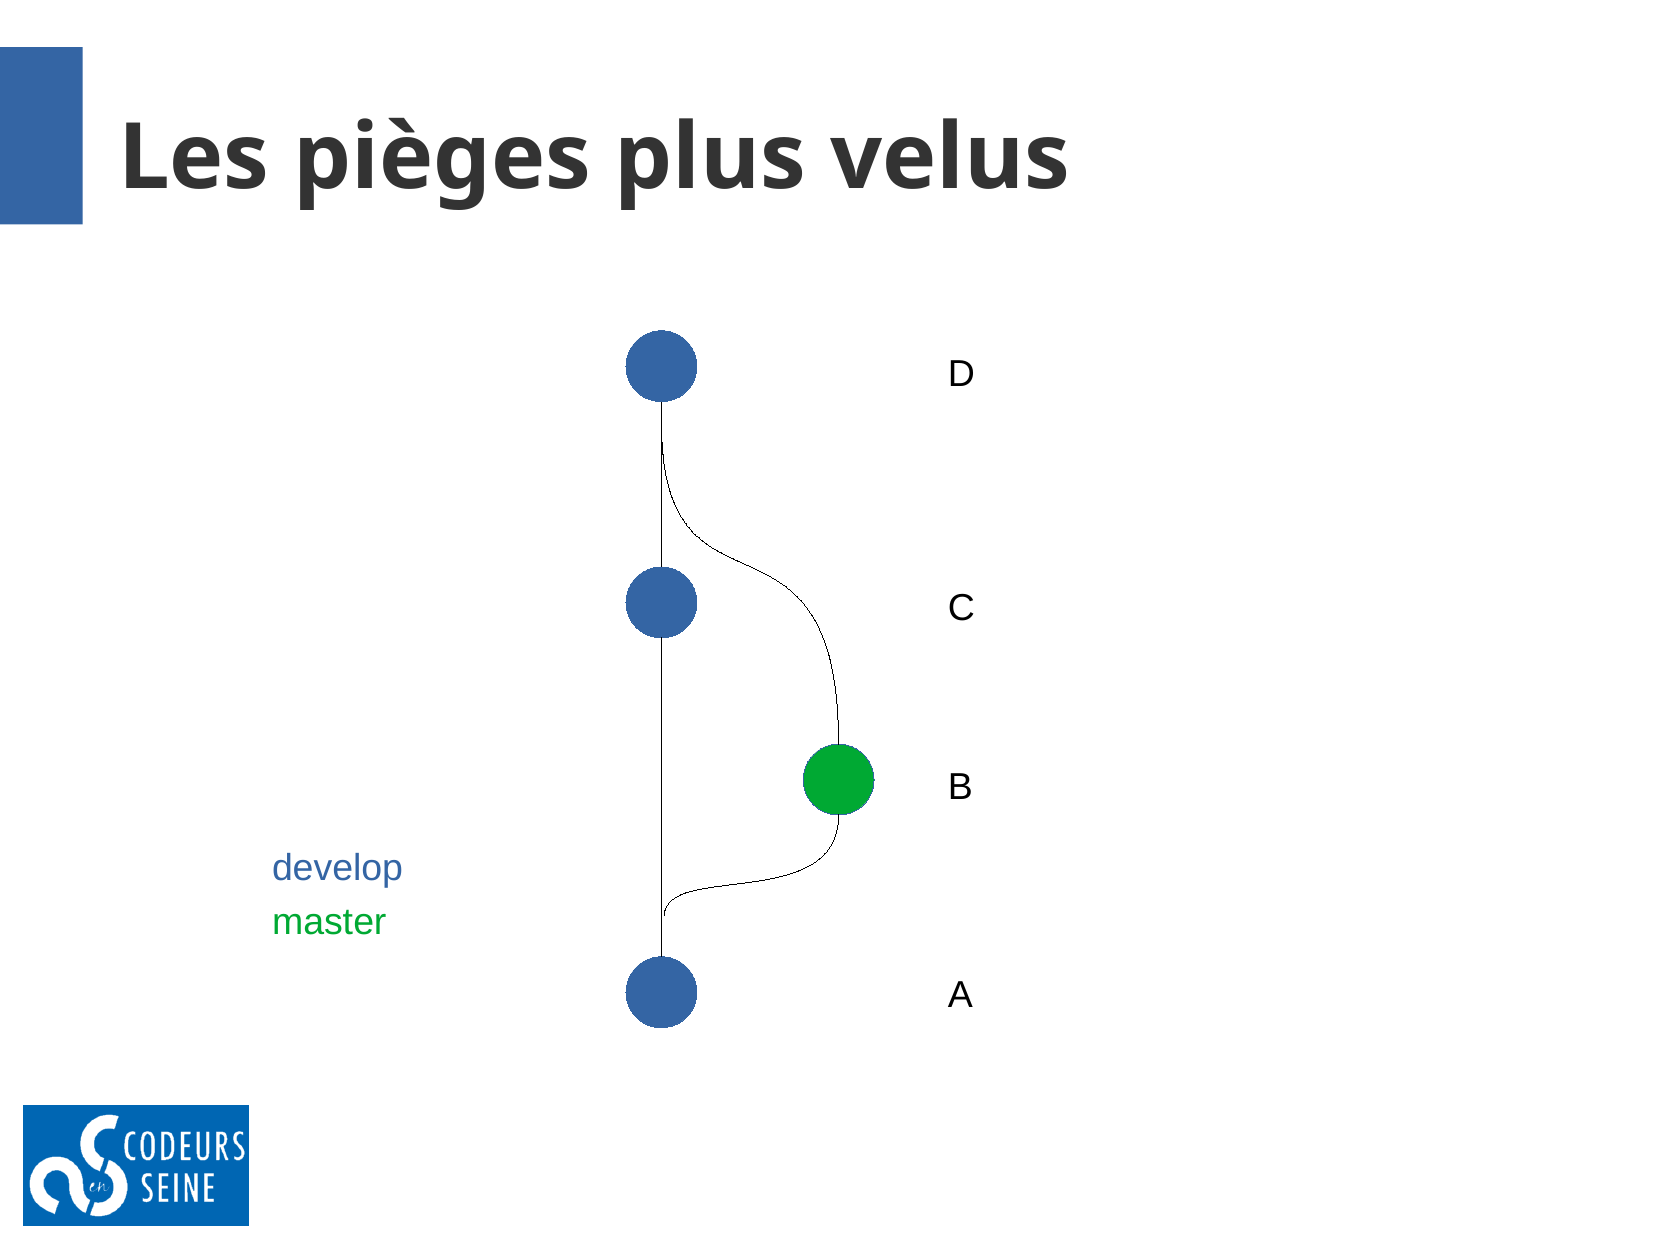

# Les pièges plus velus
D
C
B
develop
master
A